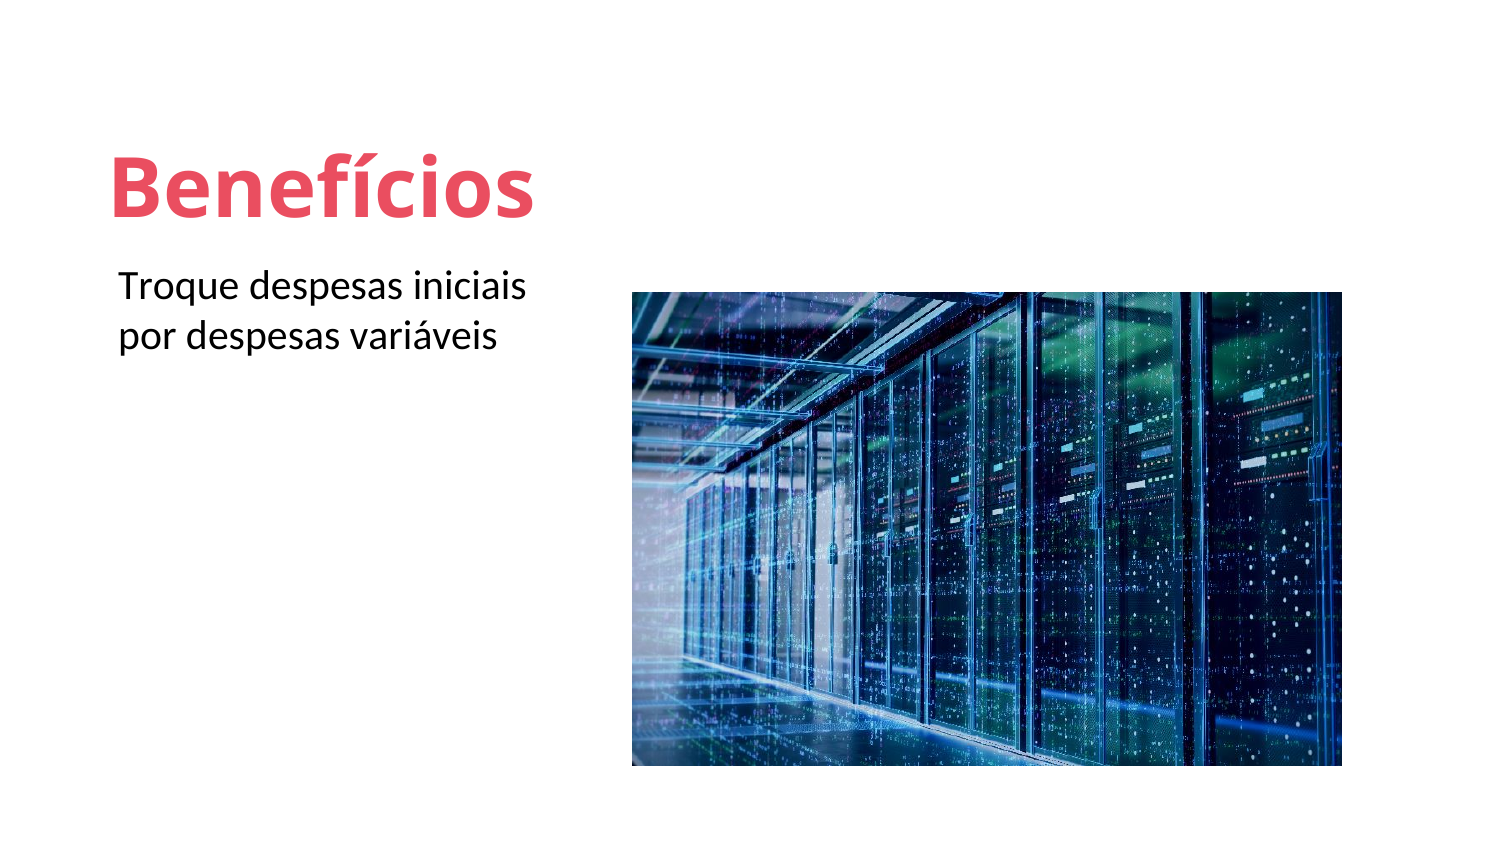

Benefícios
Troque despesas iniciais por despesas variáveis